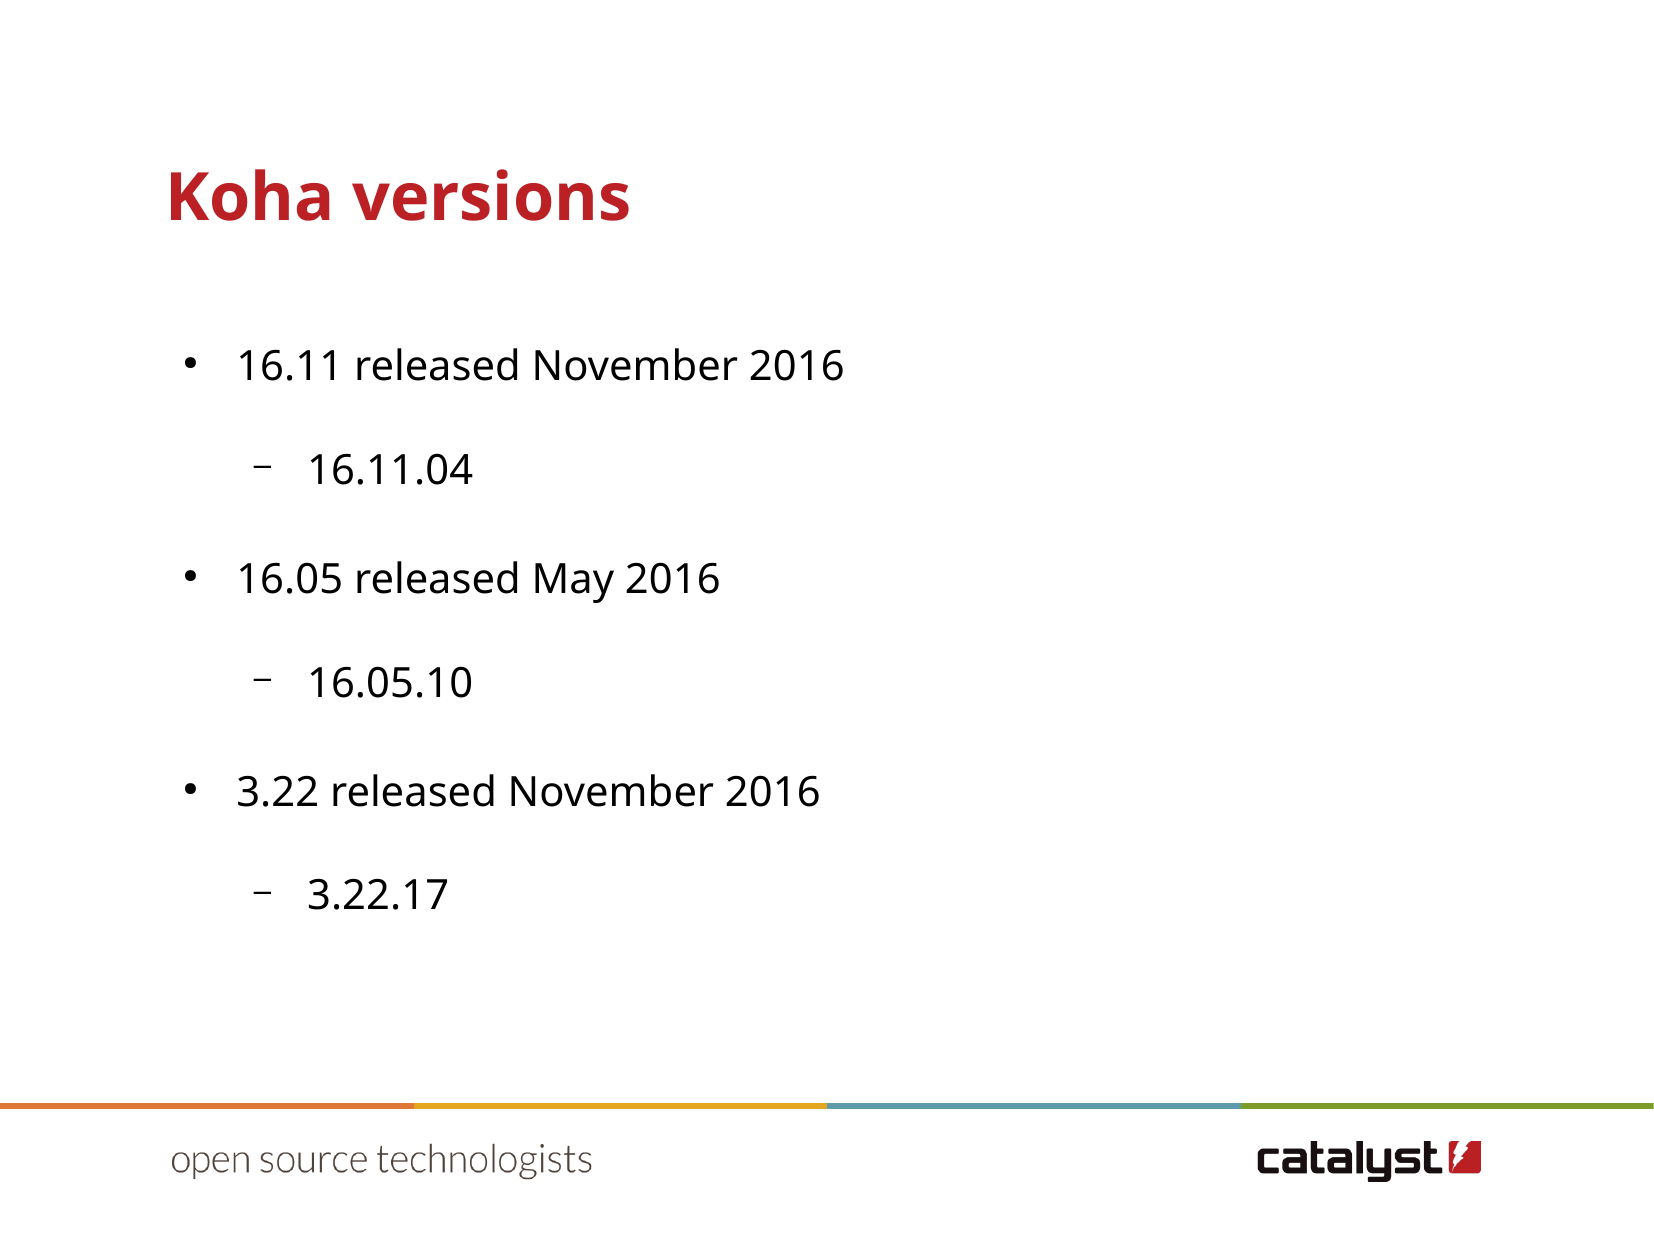

# Koha versions
16.11 released November 2016
16.11.04
16.05 released May 2016
16.05.10
3.22 released November 2016
3.22.17